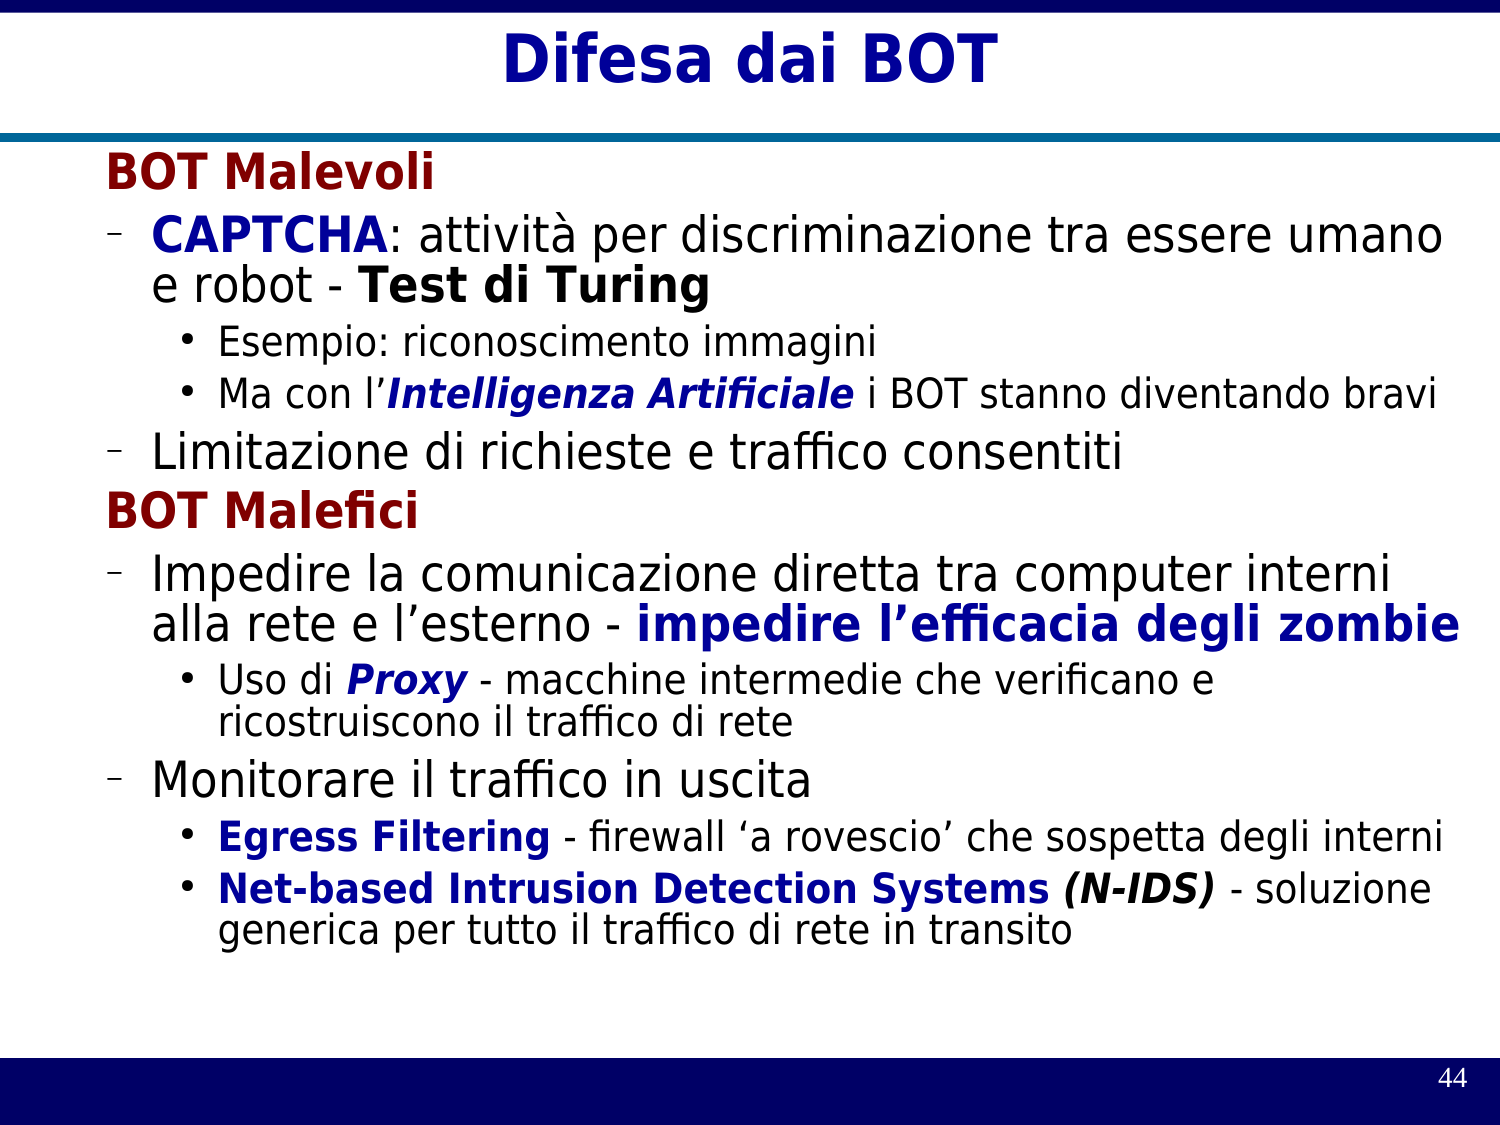

# Difesa dai BOT
BOT Malevoli
CAPTCHA: attività per discriminazione tra essere umano e robot - Test di Turing
Esempio: riconoscimento immagini
Ma con l’Intelligenza Artificiale i BOT stanno diventando bravi
Limitazione di richieste e traffico consentiti
BOT Malefici
Impedire la comunicazione diretta tra computer interni alla rete e l’esterno - impedire l’efficacia degli zombie
Uso di Proxy - macchine intermedie che verificano e ricostruiscono il traffico di rete
Monitorare il traffico in uscita
Egress Filtering - firewall ‘a rovescio’ che sospetta degli interni
Net-based Intrusion Detection Systems (N-IDS) - soluzione generica per tutto il traffico di rete in transito